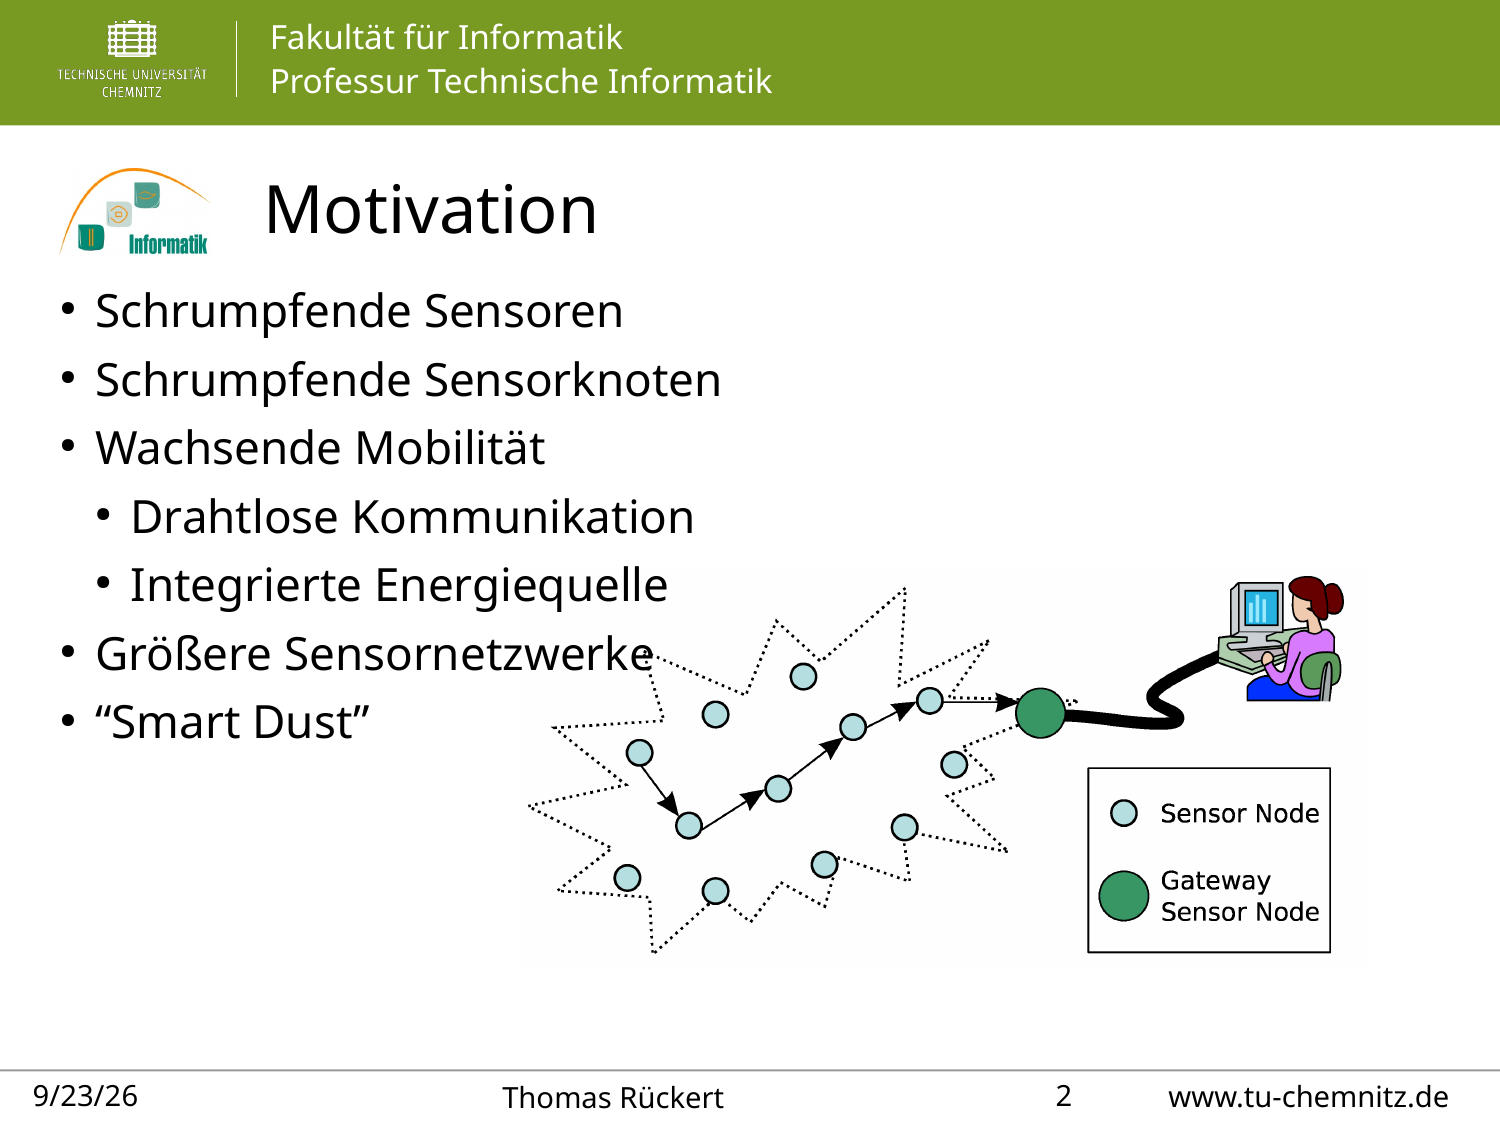

# Motivation
Schrumpfende Sensoren
Schrumpfende Sensorknoten
Wachsende Mobilität
Drahtlose Kommunikation
Integrierte Energiequelle
Größere Sensornetzwerke
“Smart Dust”
Thomas Rückert